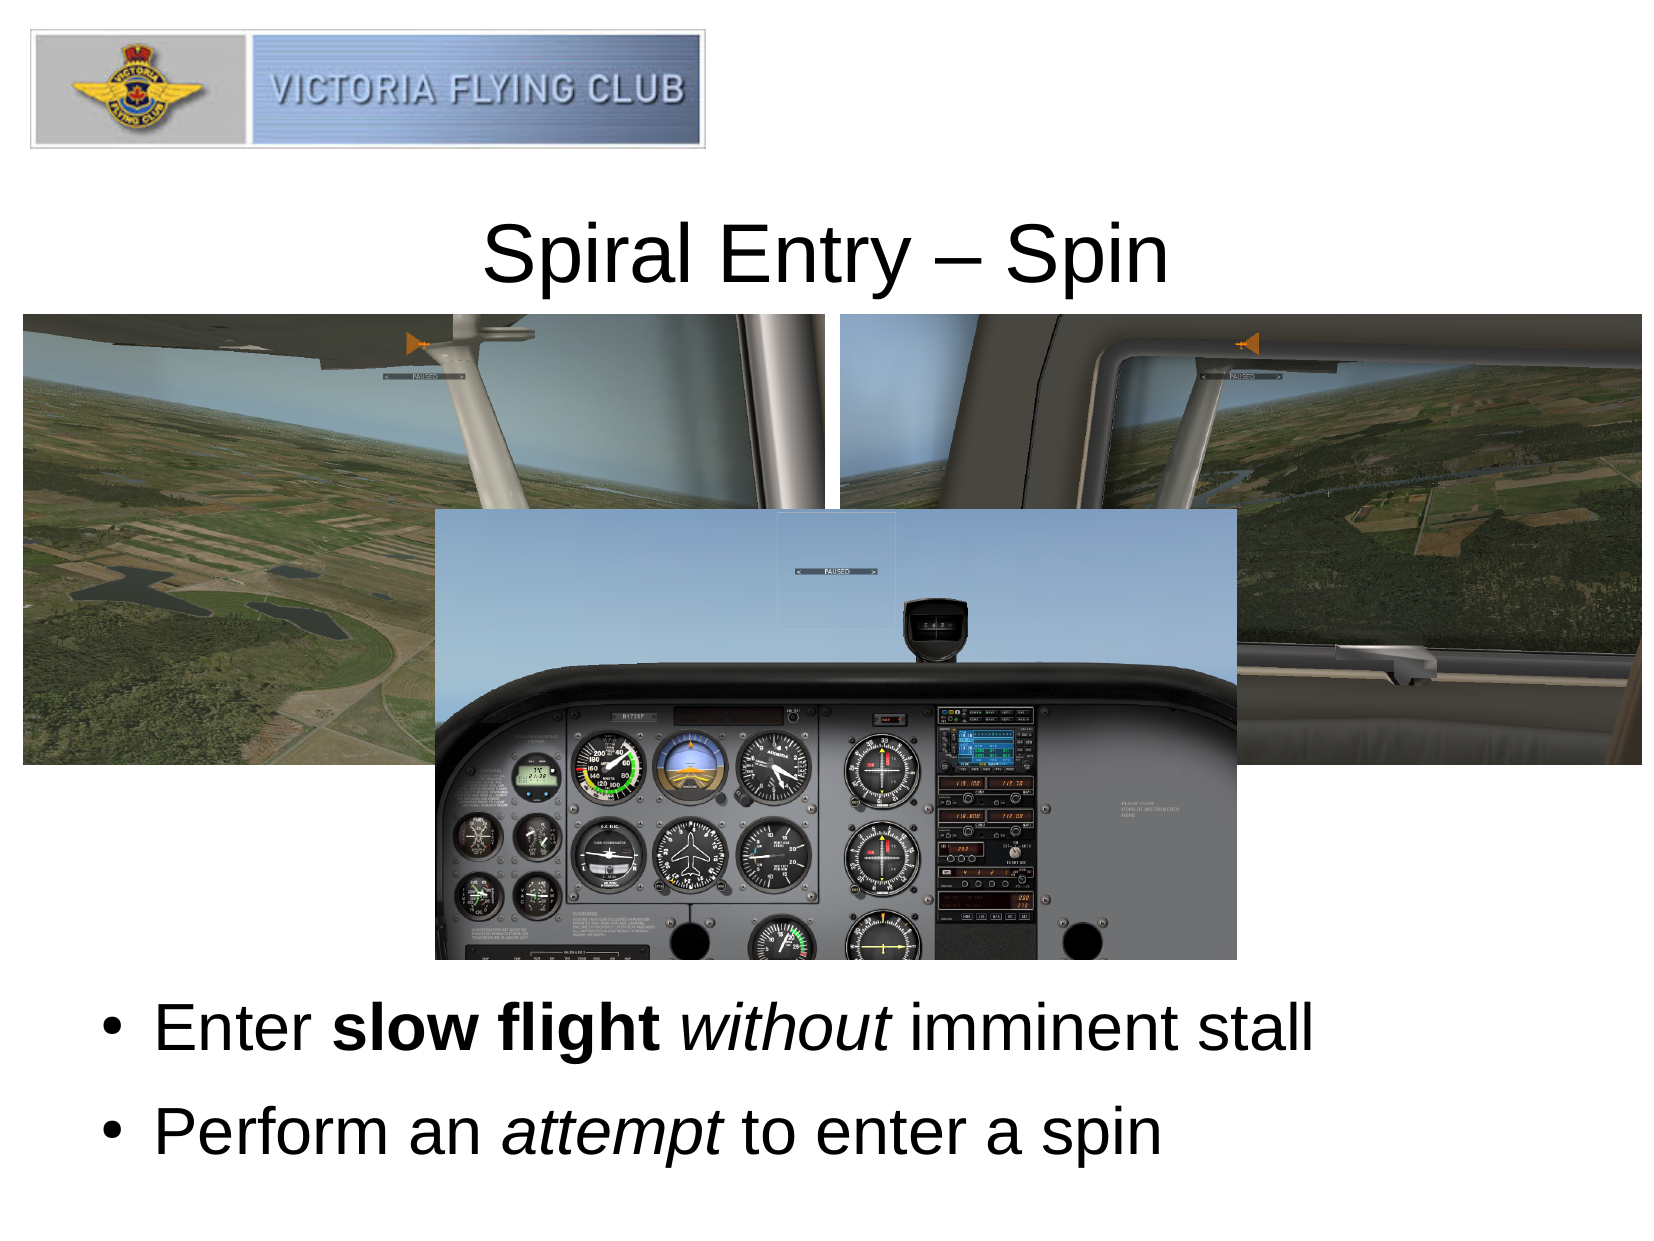

# Spiral Entry – Spin
Enter slow flight without imminent stall
Perform an attempt to enter a spin